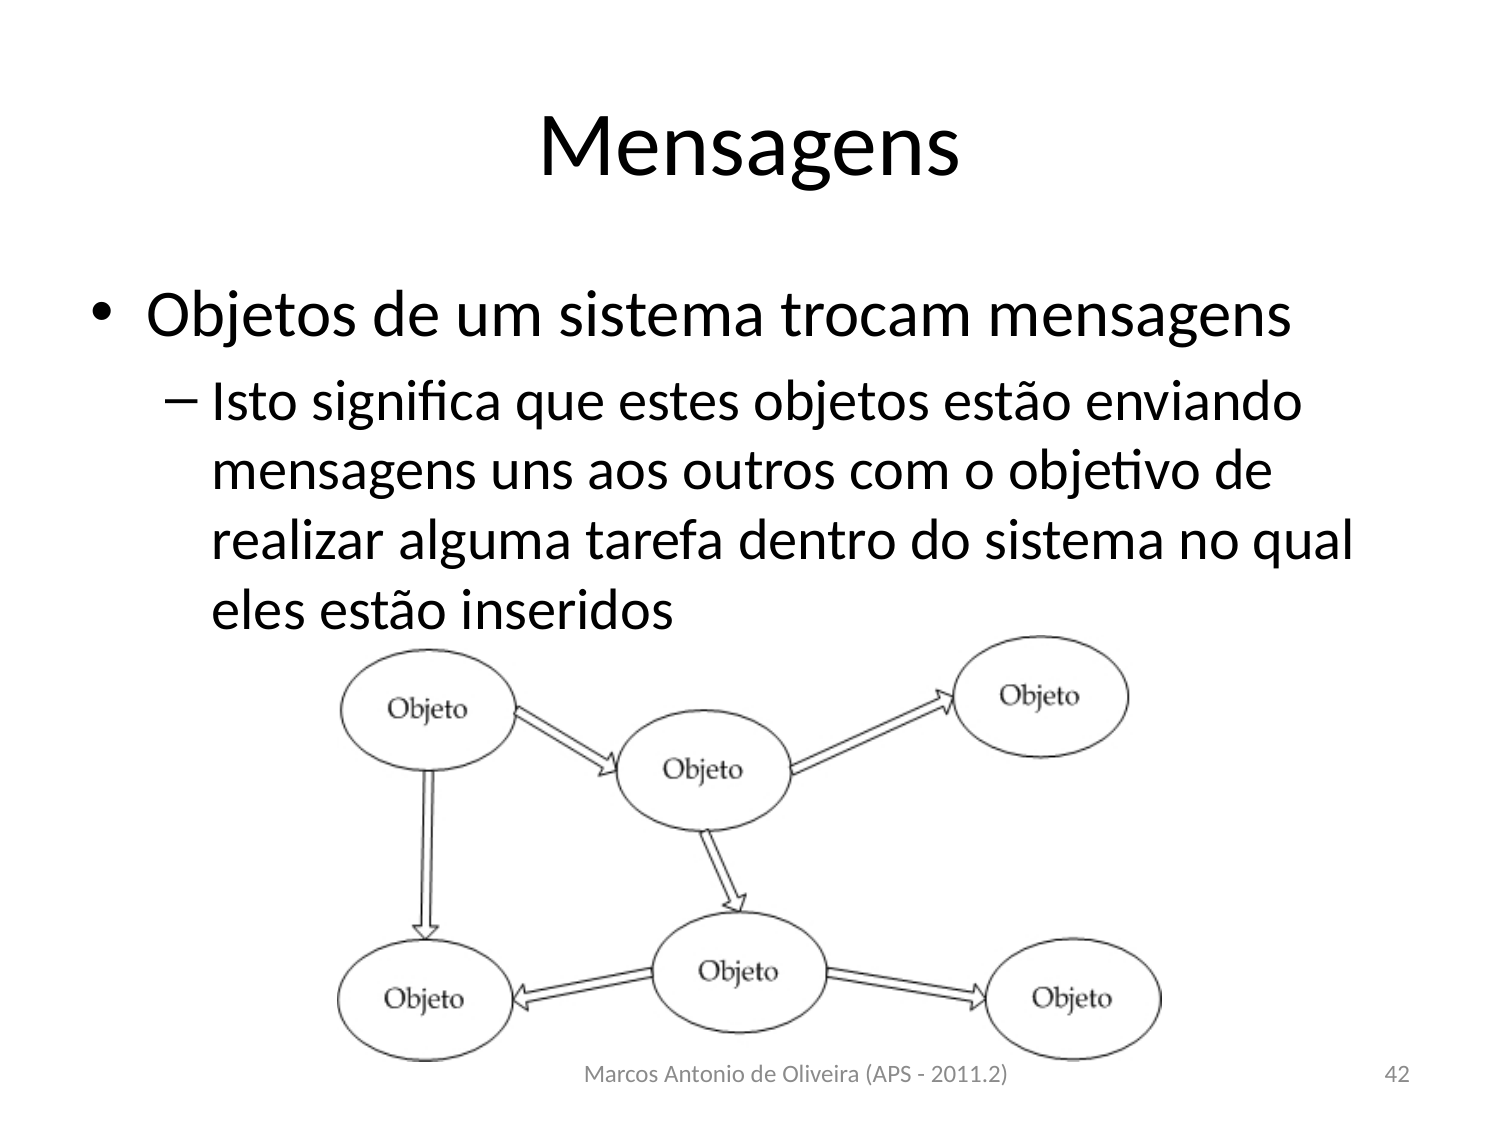

# Mensagens
Objetos de um sistema trocam mensagens
Isto significa que estes objetos estão enviando mensagens uns aos outros com o objetivo de realizar alguma tarefa dentro do sistema no qual eles estão inseridos
Marcos Antonio de Oliveira (APS - 2011.2)